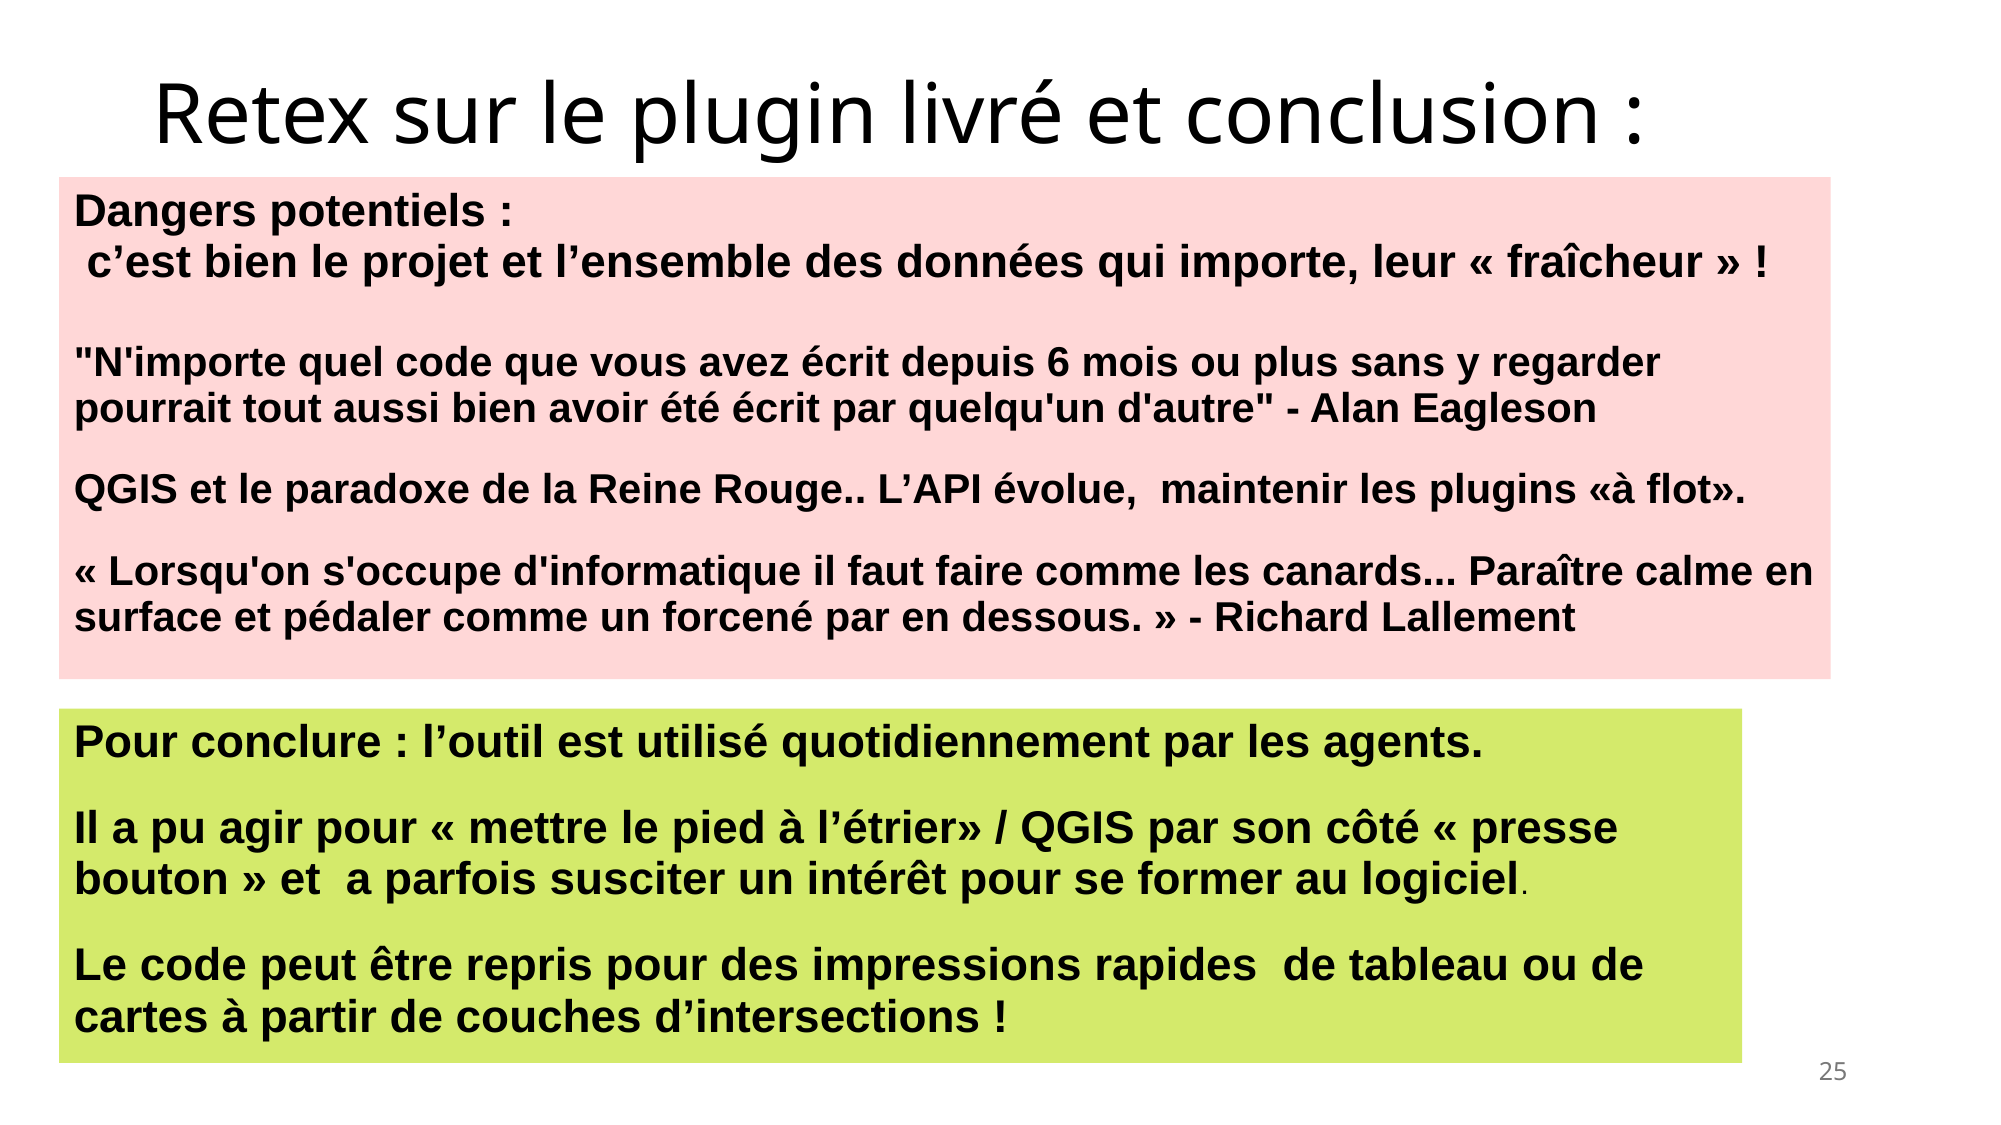

# Retex sur le plugin livré et conclusion :
Dangers potentiels :
 c’est bien le projet et l’ensemble des données qui importe, leur « fraîcheur » !
"N'importe quel code que vous avez écrit depuis 6 mois ou plus sans y regarder pourrait tout aussi bien avoir été écrit par quelqu'un d'autre" - Alan Eagleson
QGIS et le paradoxe de la Reine Rouge.. L’API évolue, maintenir les plugins «à flot».
« Lorsqu'on s'occupe d'informatique il faut faire comme les canards... Paraître calme en surface et pédaler comme un forcené par en dessous. » - Richard Lallement
Pour conclure : l’outil est utilisé quotidiennement par les agents.
Il a pu agir pour « mettre le pied à l’étrier» / QGIS par son côté « presse bouton » et a parfois susciter un intérêt pour se former au logiciel.
Le code peut être repris pour des impressions rapides de tableau ou de cartes à partir de couches d’intersections !